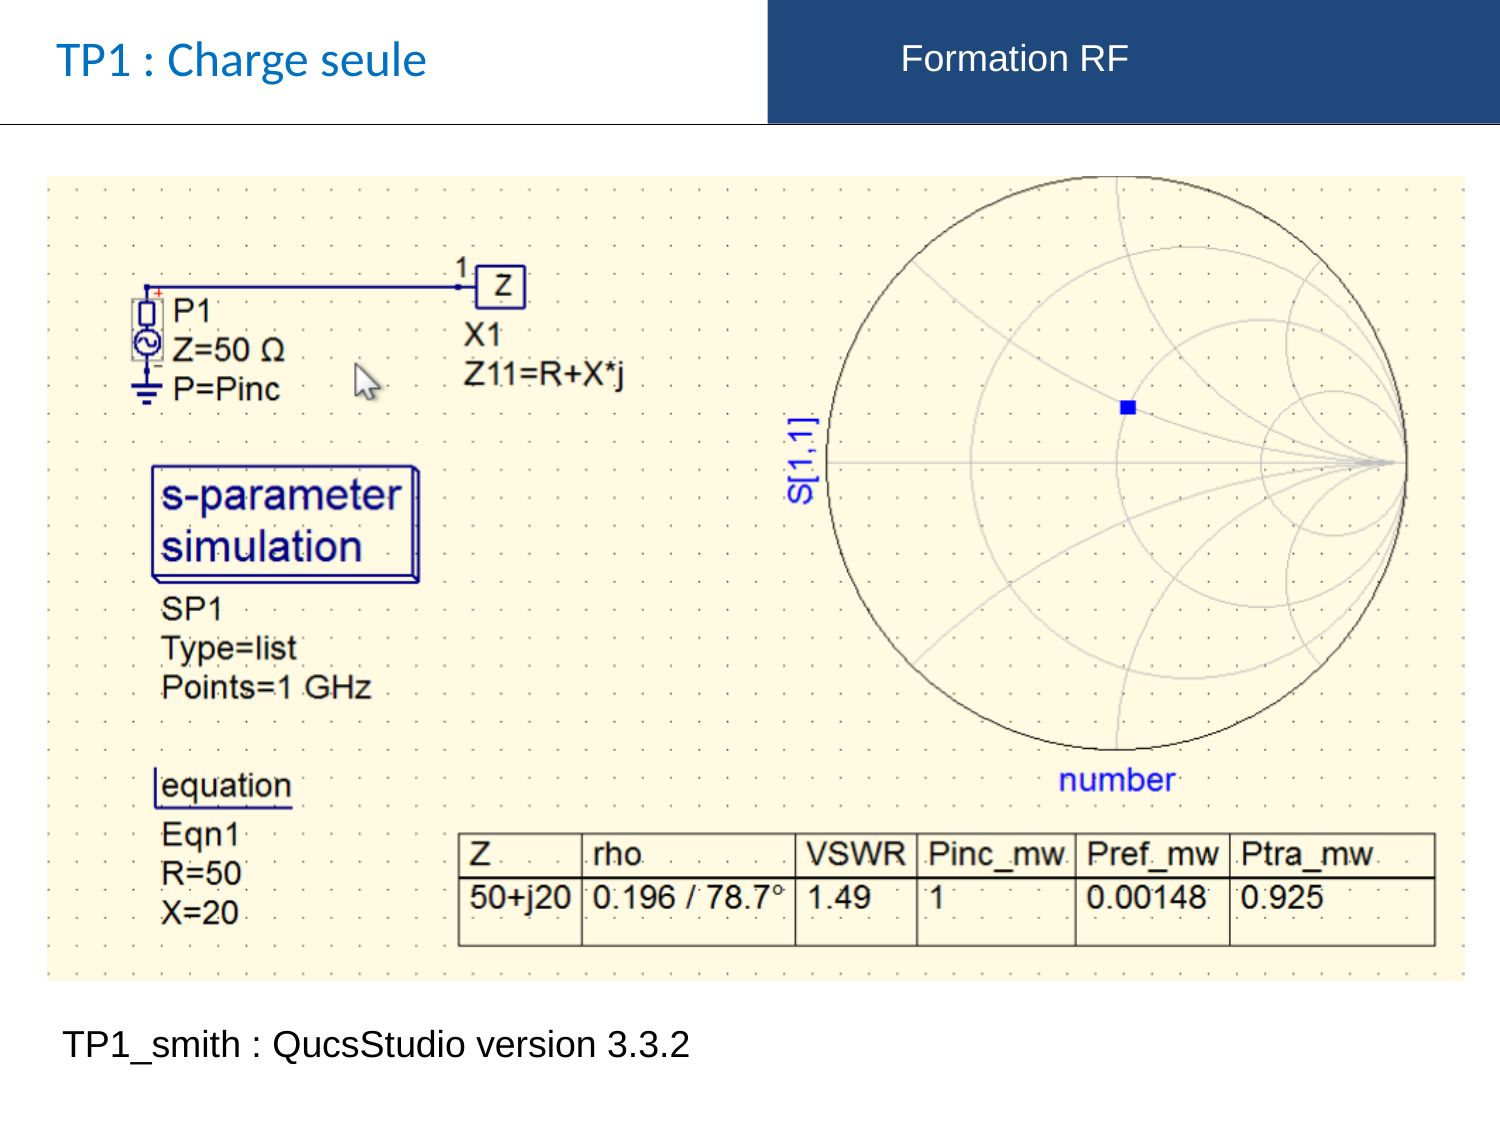

DUT GEII
TP1 : Charge seule
Formation RF
TP1_smith : QucsStudio version 3.3.2